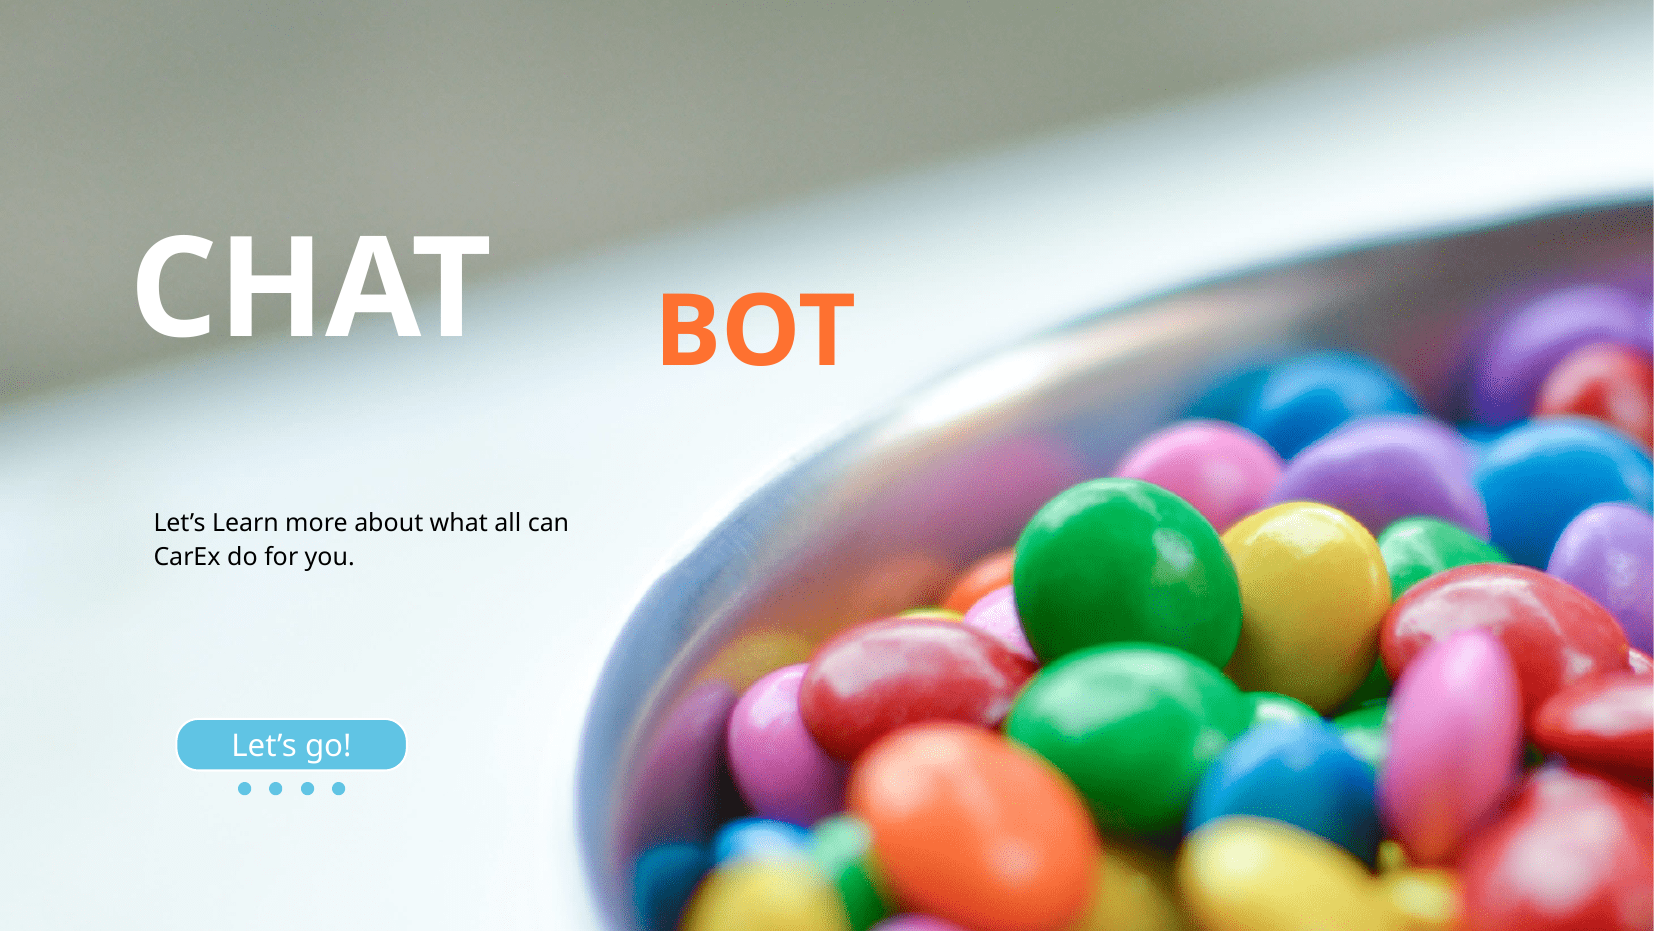

CHAT
 BOT
# Let’s Learn more about what all can CarEx do for you.
Let’s go!